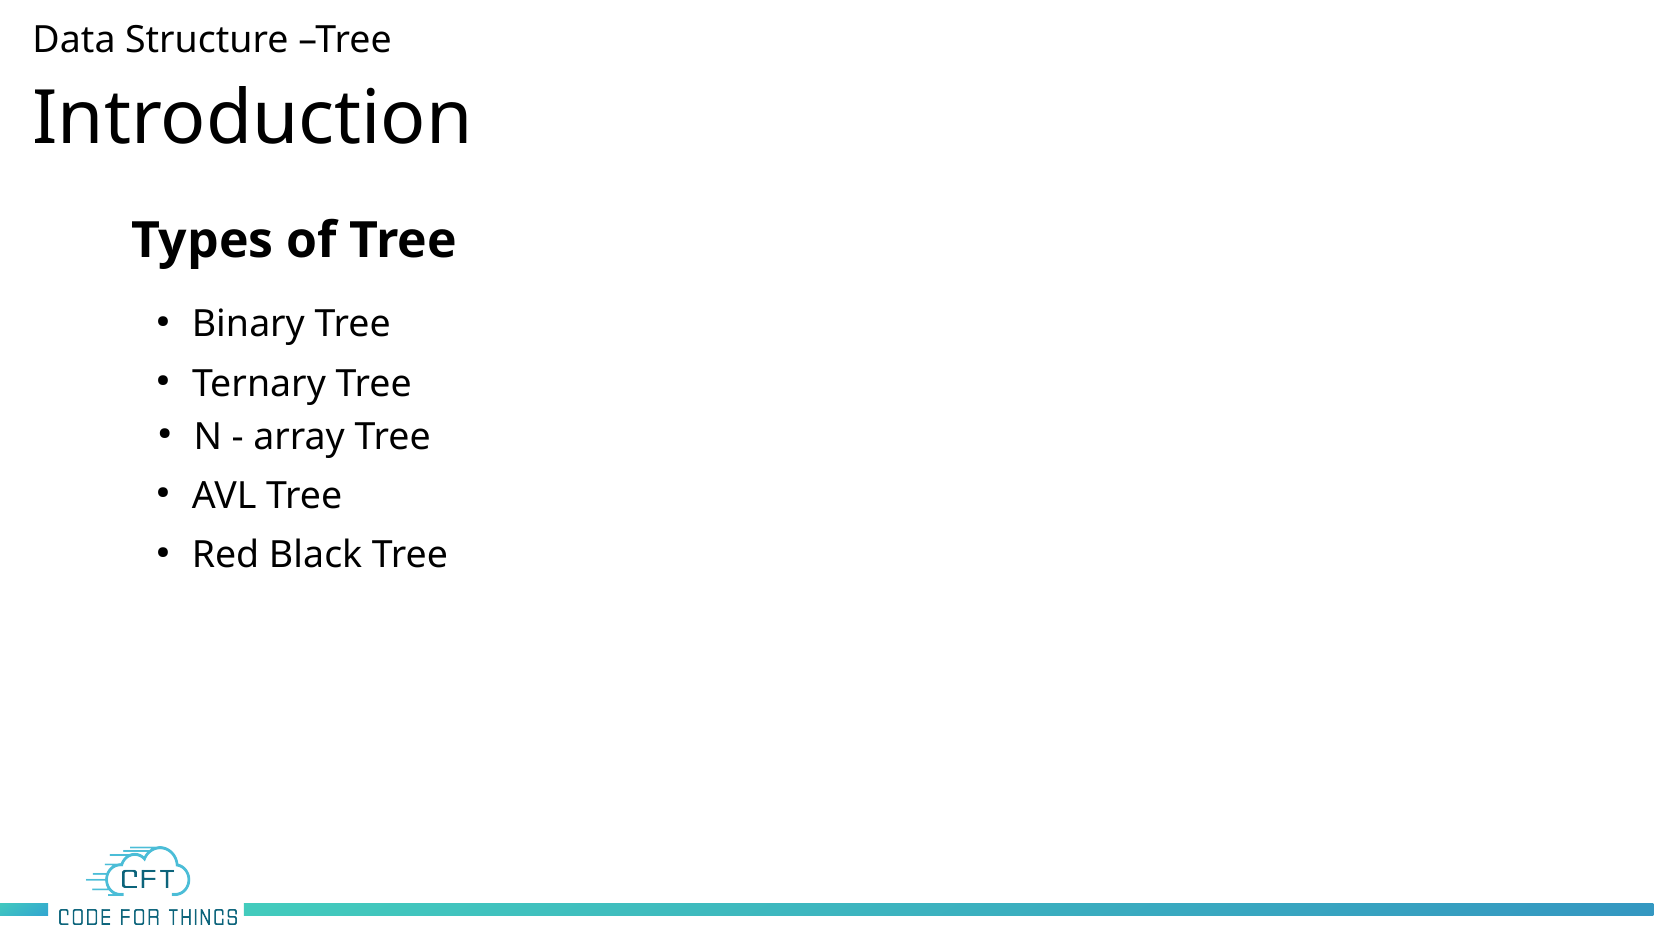

# Data Structure –Tree Introduction
Types of Tree
Binary Tree
Ternary Tree
N - array Tree
AVL Tree
Red Black Tree